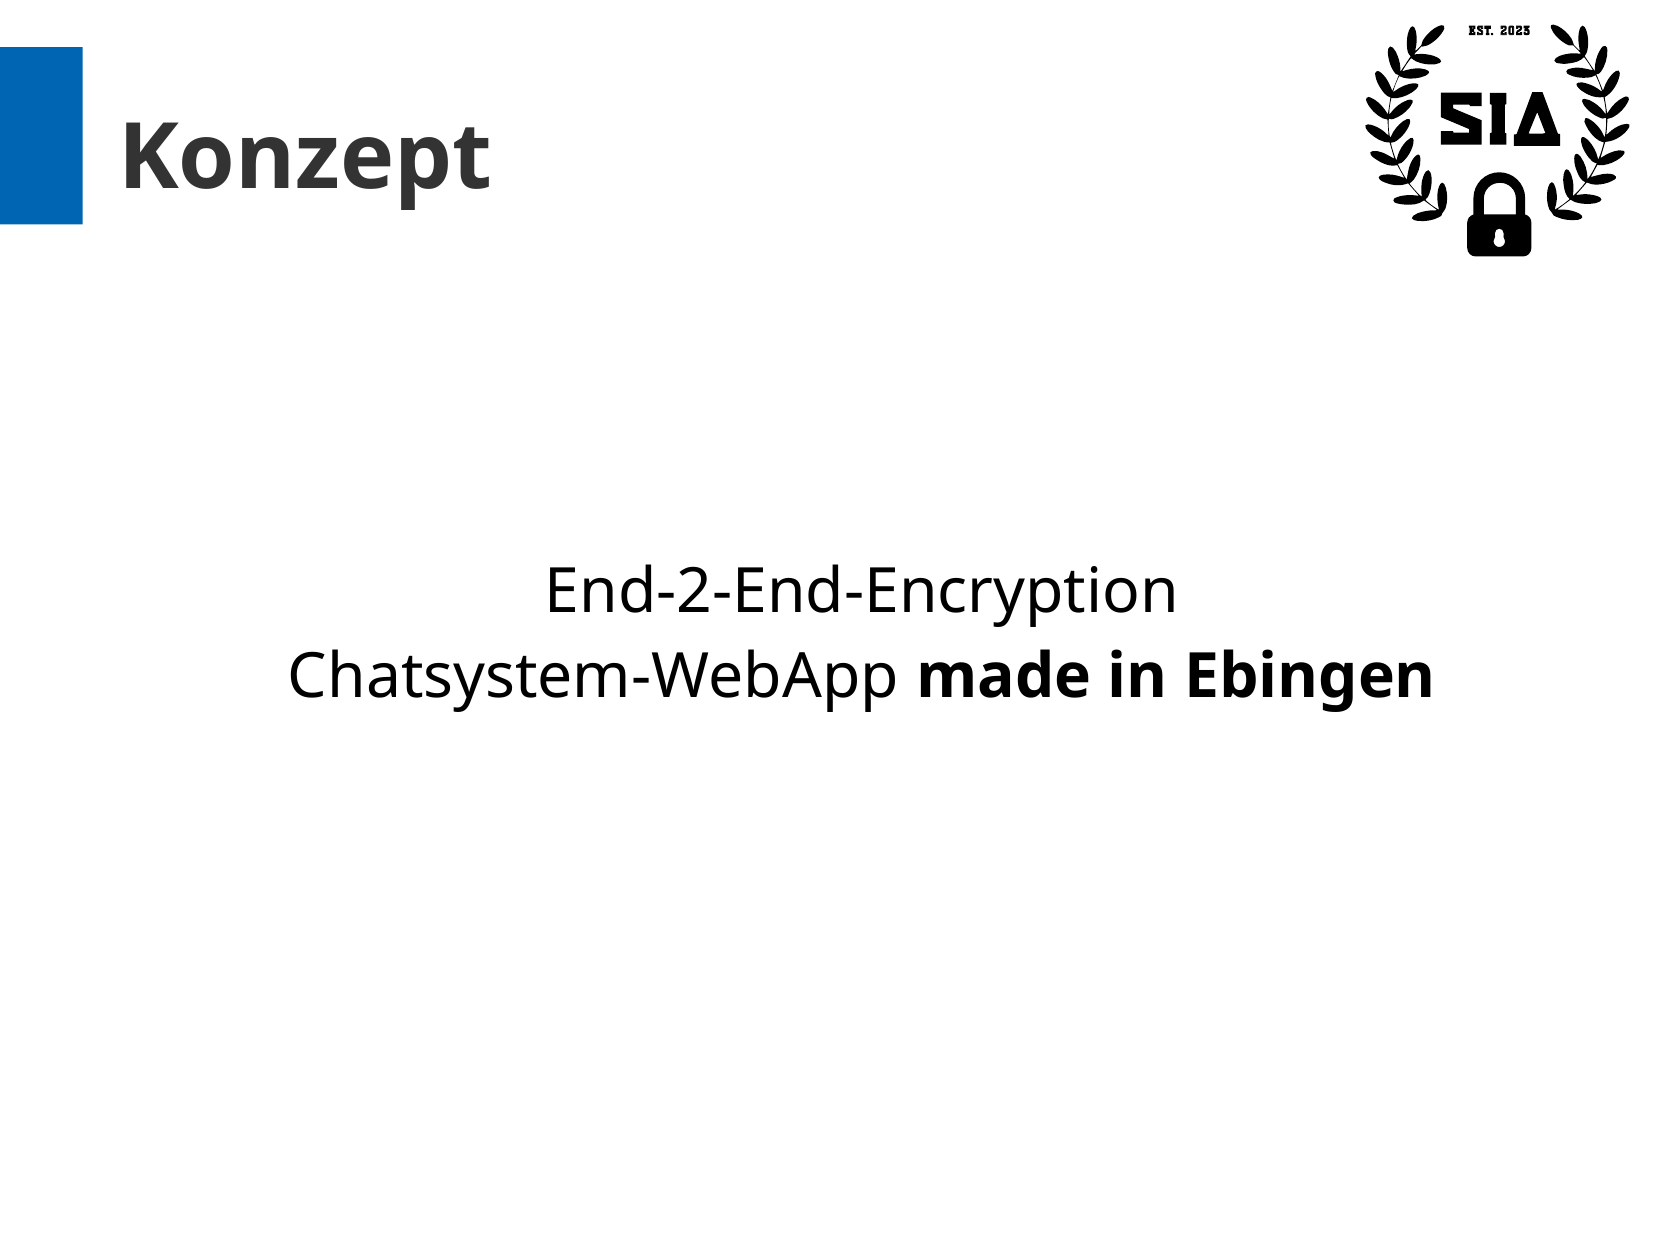

# Konzept
End-2-End-Encryption
Chatsystem-WebApp made in Ebingen